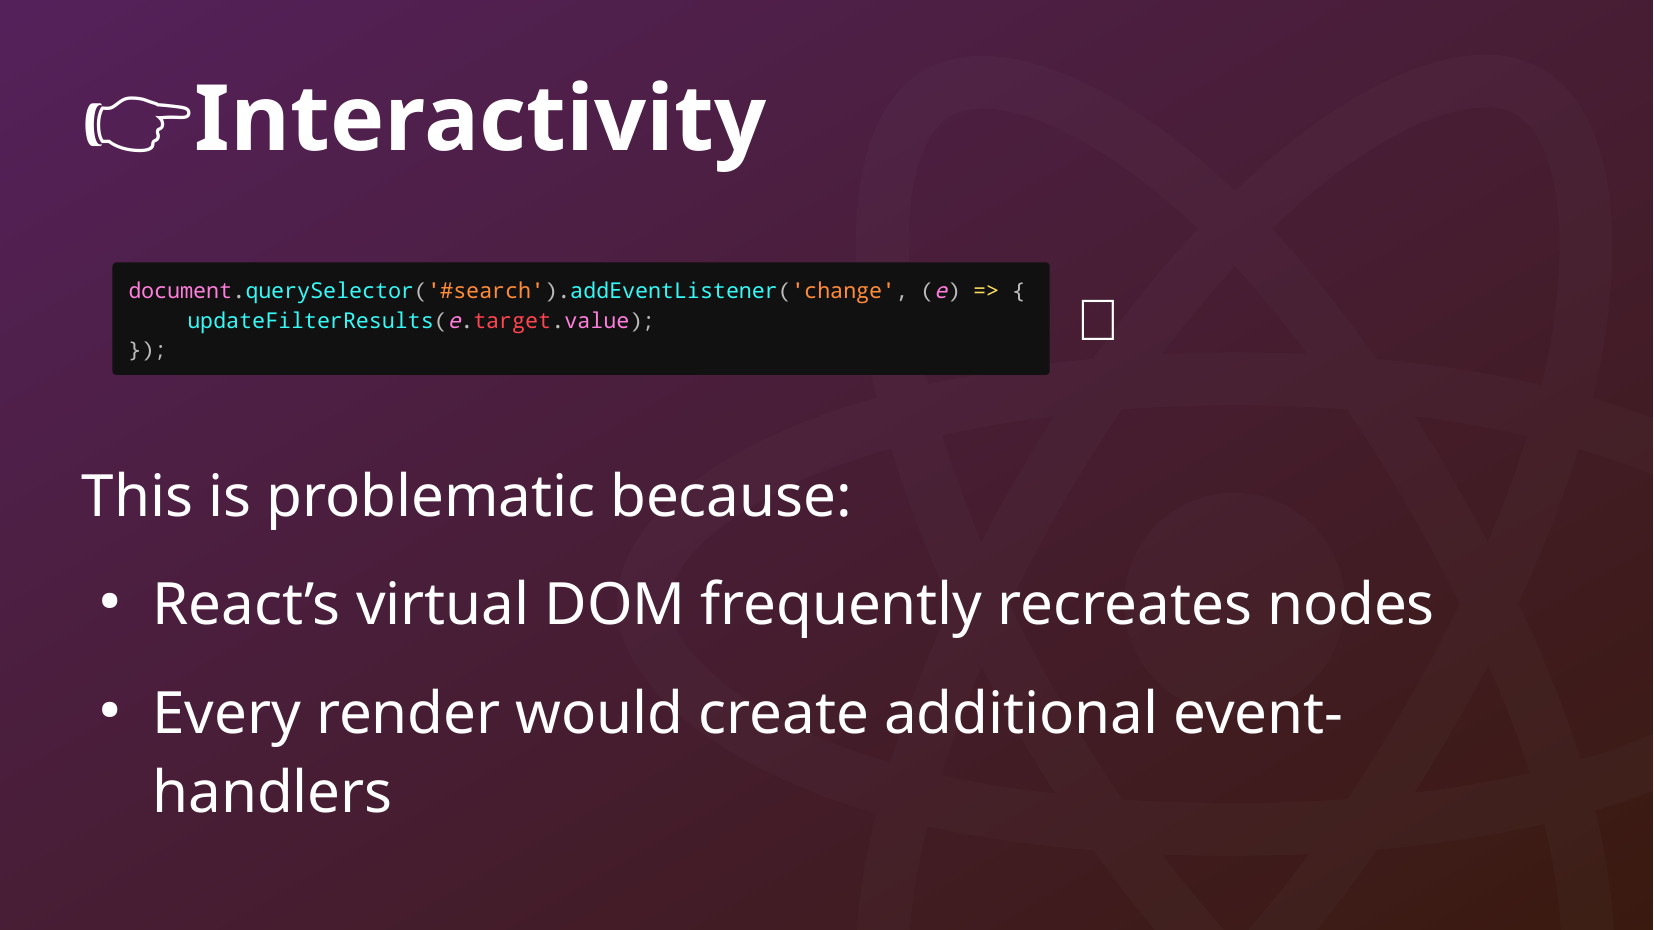

# 👉Interactivity
document.querySelector('#search').addEventListener('change', (e) => {
updateFilterResults(e.target.value);
});
❌
This is problematic because:
React’s virtual DOM frequently recreates nodes
Every render would create additional event-handlers